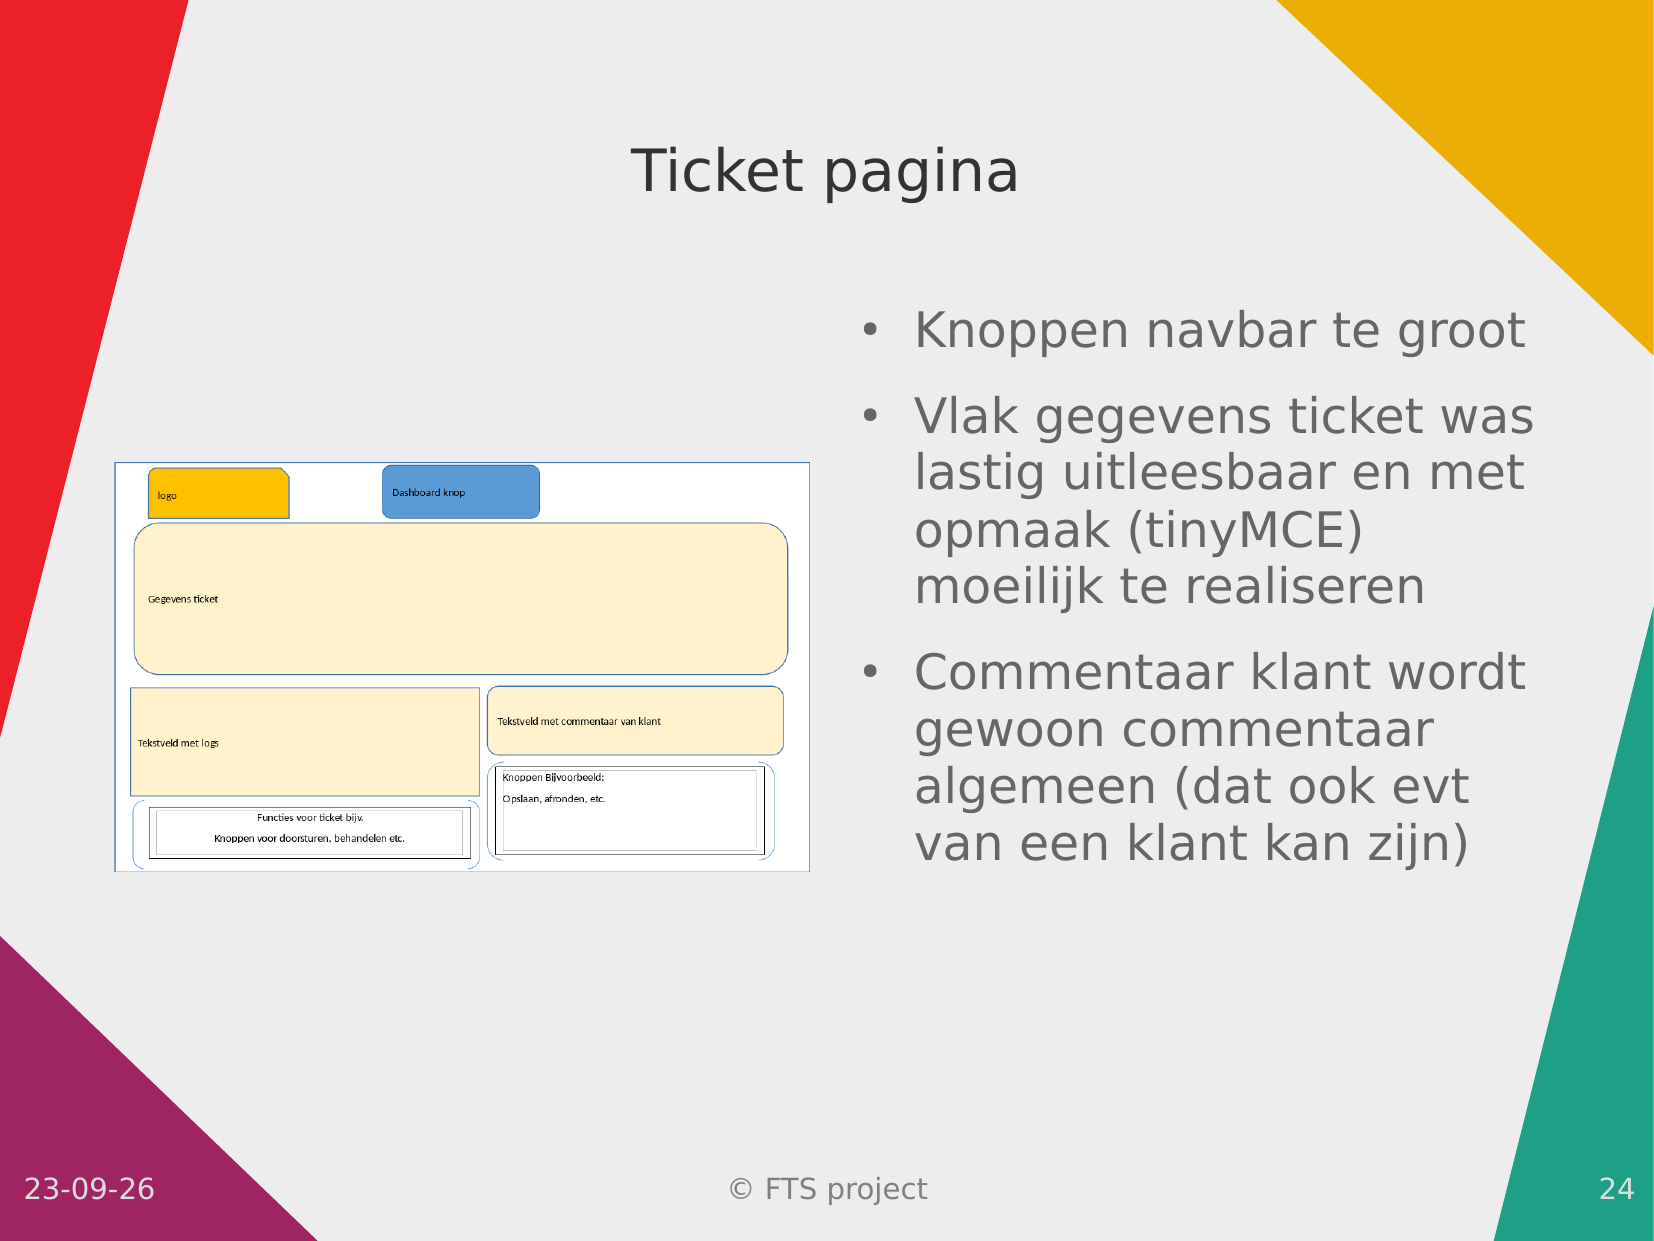

# Ticket pagina
Knoppen navbar te groot
Vlak gegevens ticket was lastig uitleesbaar en met opmaak (tinyMCE) moeilijk te realiseren
Commentaar klant wordt gewoon commentaar algemeen (dat ook evt van een klant kan zijn)
© FTS project
24